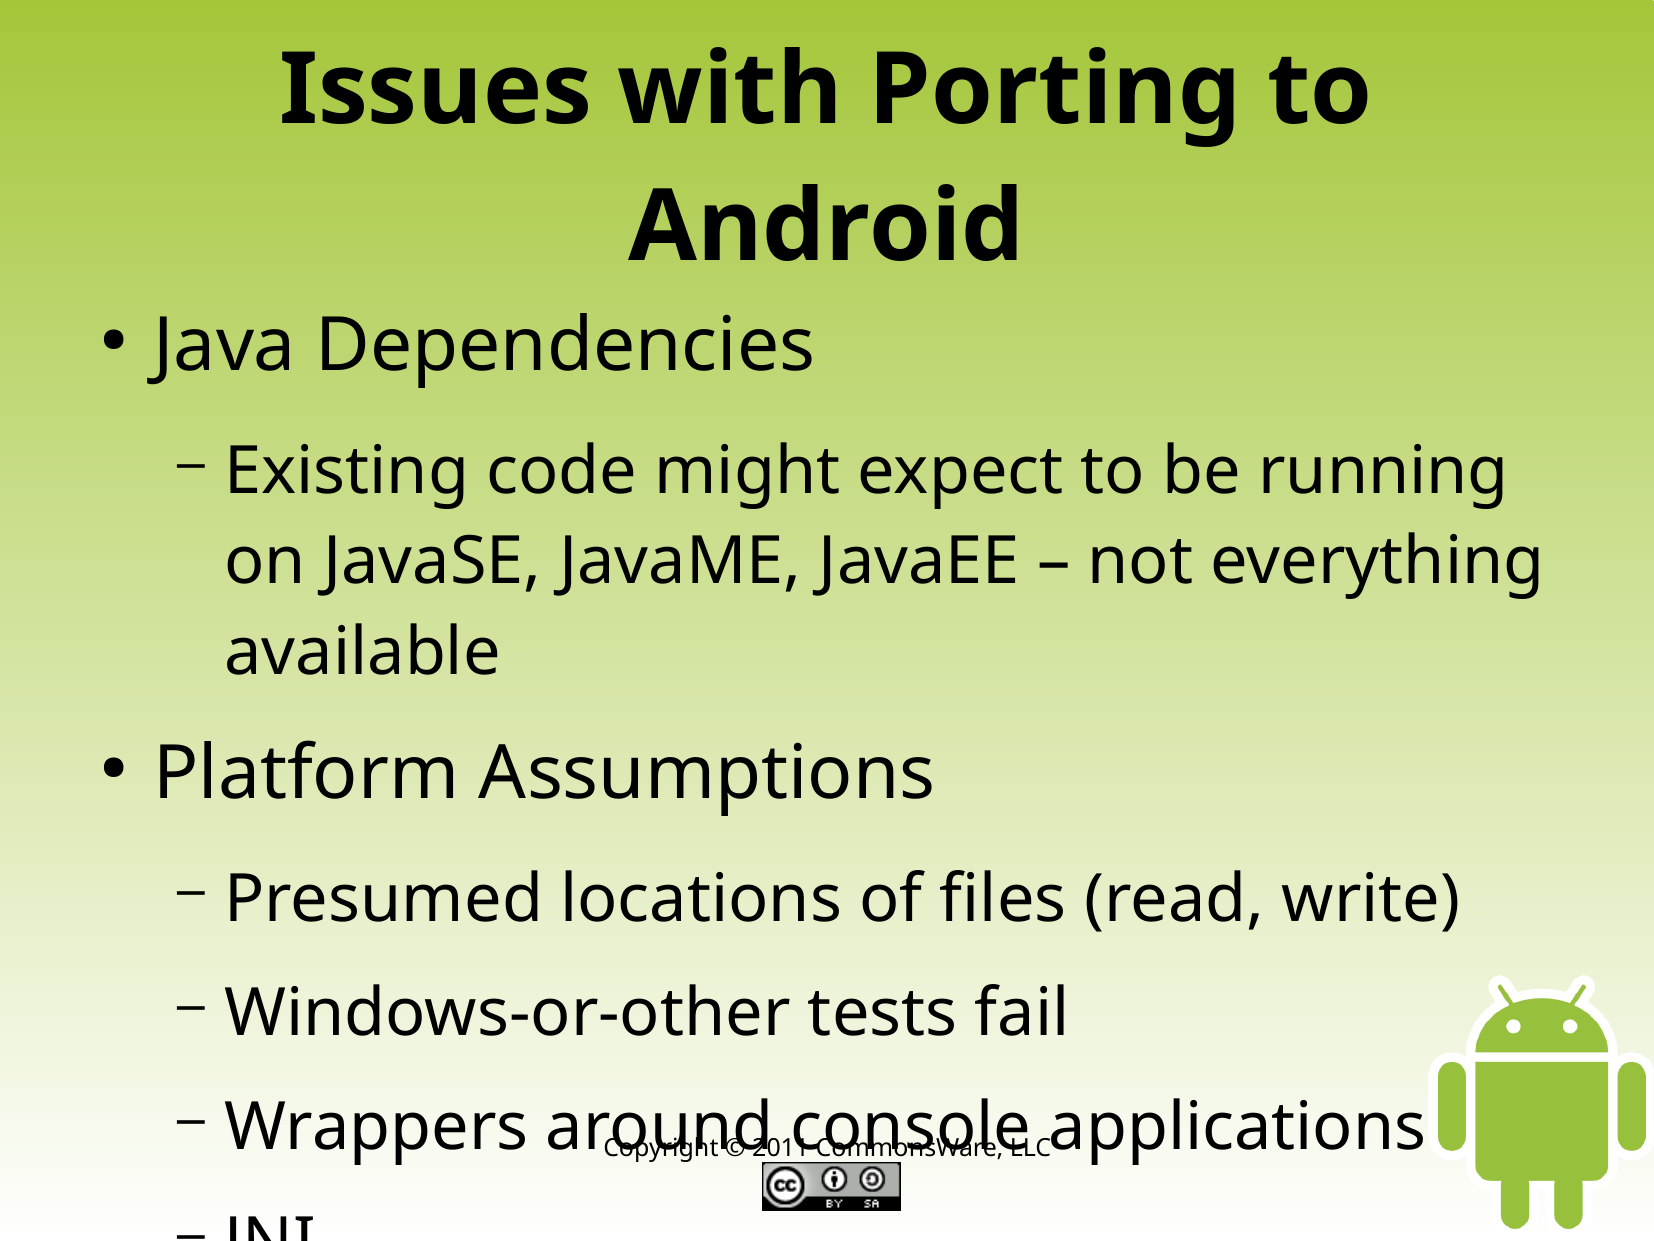

# Issues with Porting to Android
Java Dependencies
Existing code might expect to be running on JavaSE, JavaME, JavaEE – not everything available
Platform Assumptions
Presumed locations of files (read, write)
Windows-or-other tests fail
Wrappers around console applications
JNI